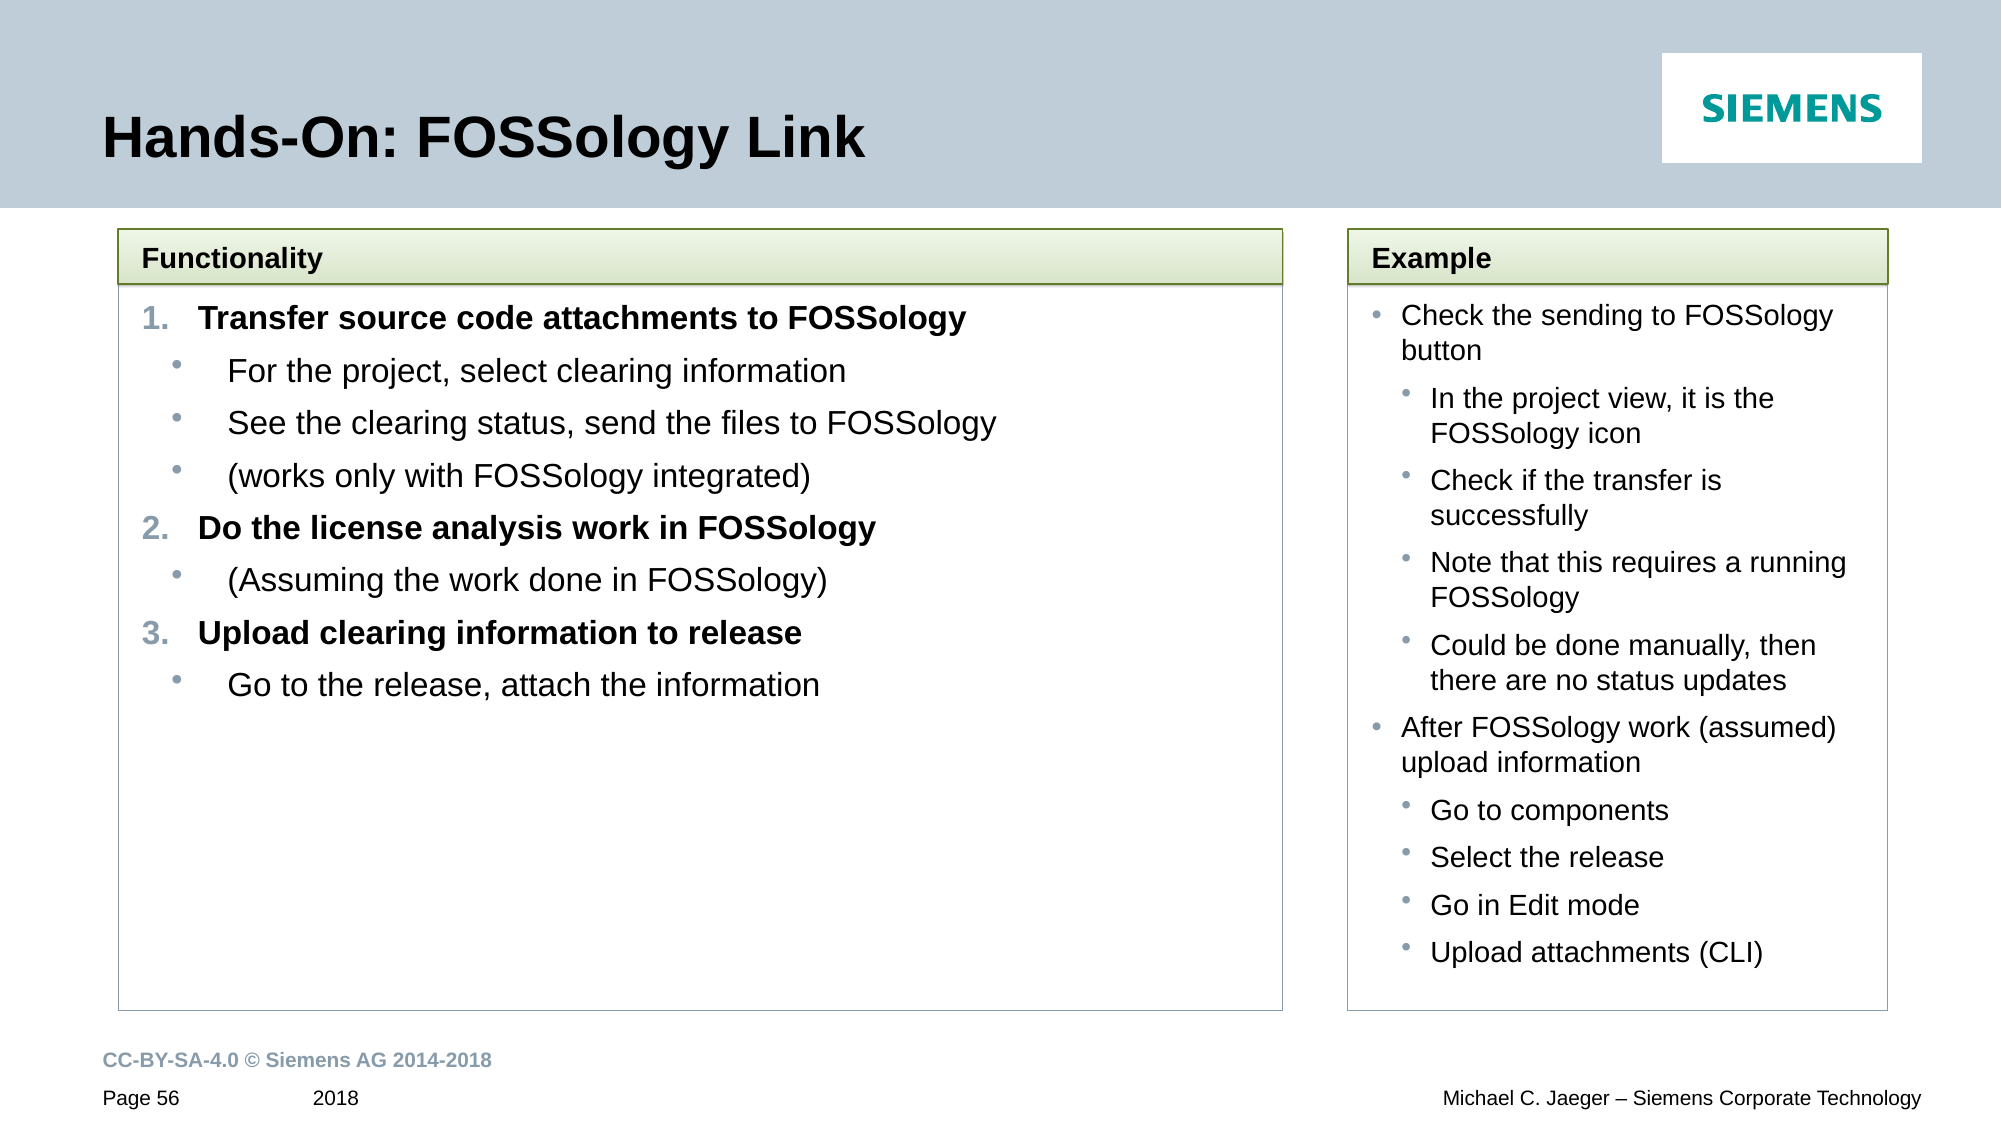

# Hands-On: FOSSology Link
Functionality
Example
Transfer source code attachments to FOSSology
For the project, select clearing information
See the clearing status, send the files to FOSSology
(works only with FOSSology integrated)
Do the license analysis work in FOSSology
(Assuming the work done in FOSSology)
Upload clearing information to release
Go to the release, attach the information
Check the sending to FOSSology button
In the project view, it is the FOSSology icon
Check if the transfer is successfully
Note that this requires a running FOSSology
Could be done manually, then there are no status updates
After FOSSology work (assumed) upload information
Go to components
Select the release
Go in Edit mode
Upload attachments (CLI)